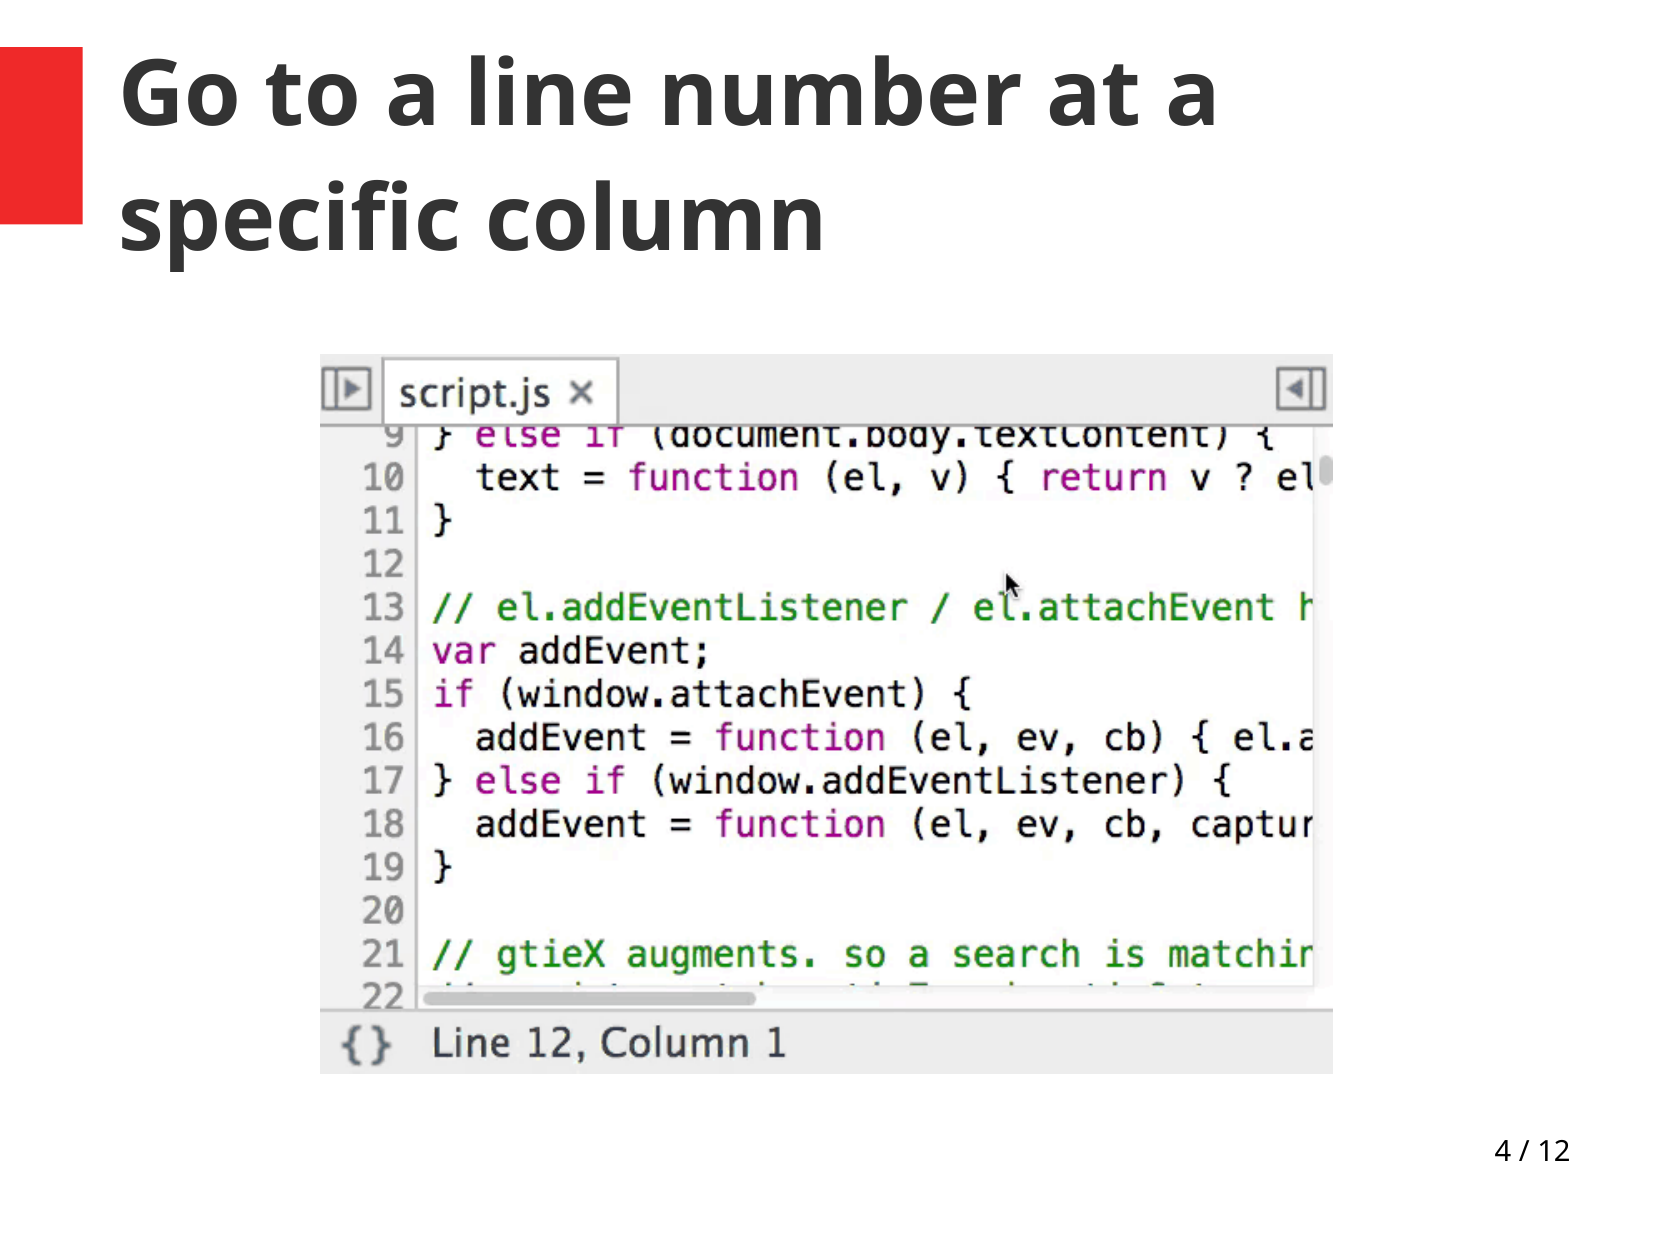

# Go to a line number at a specific column
4